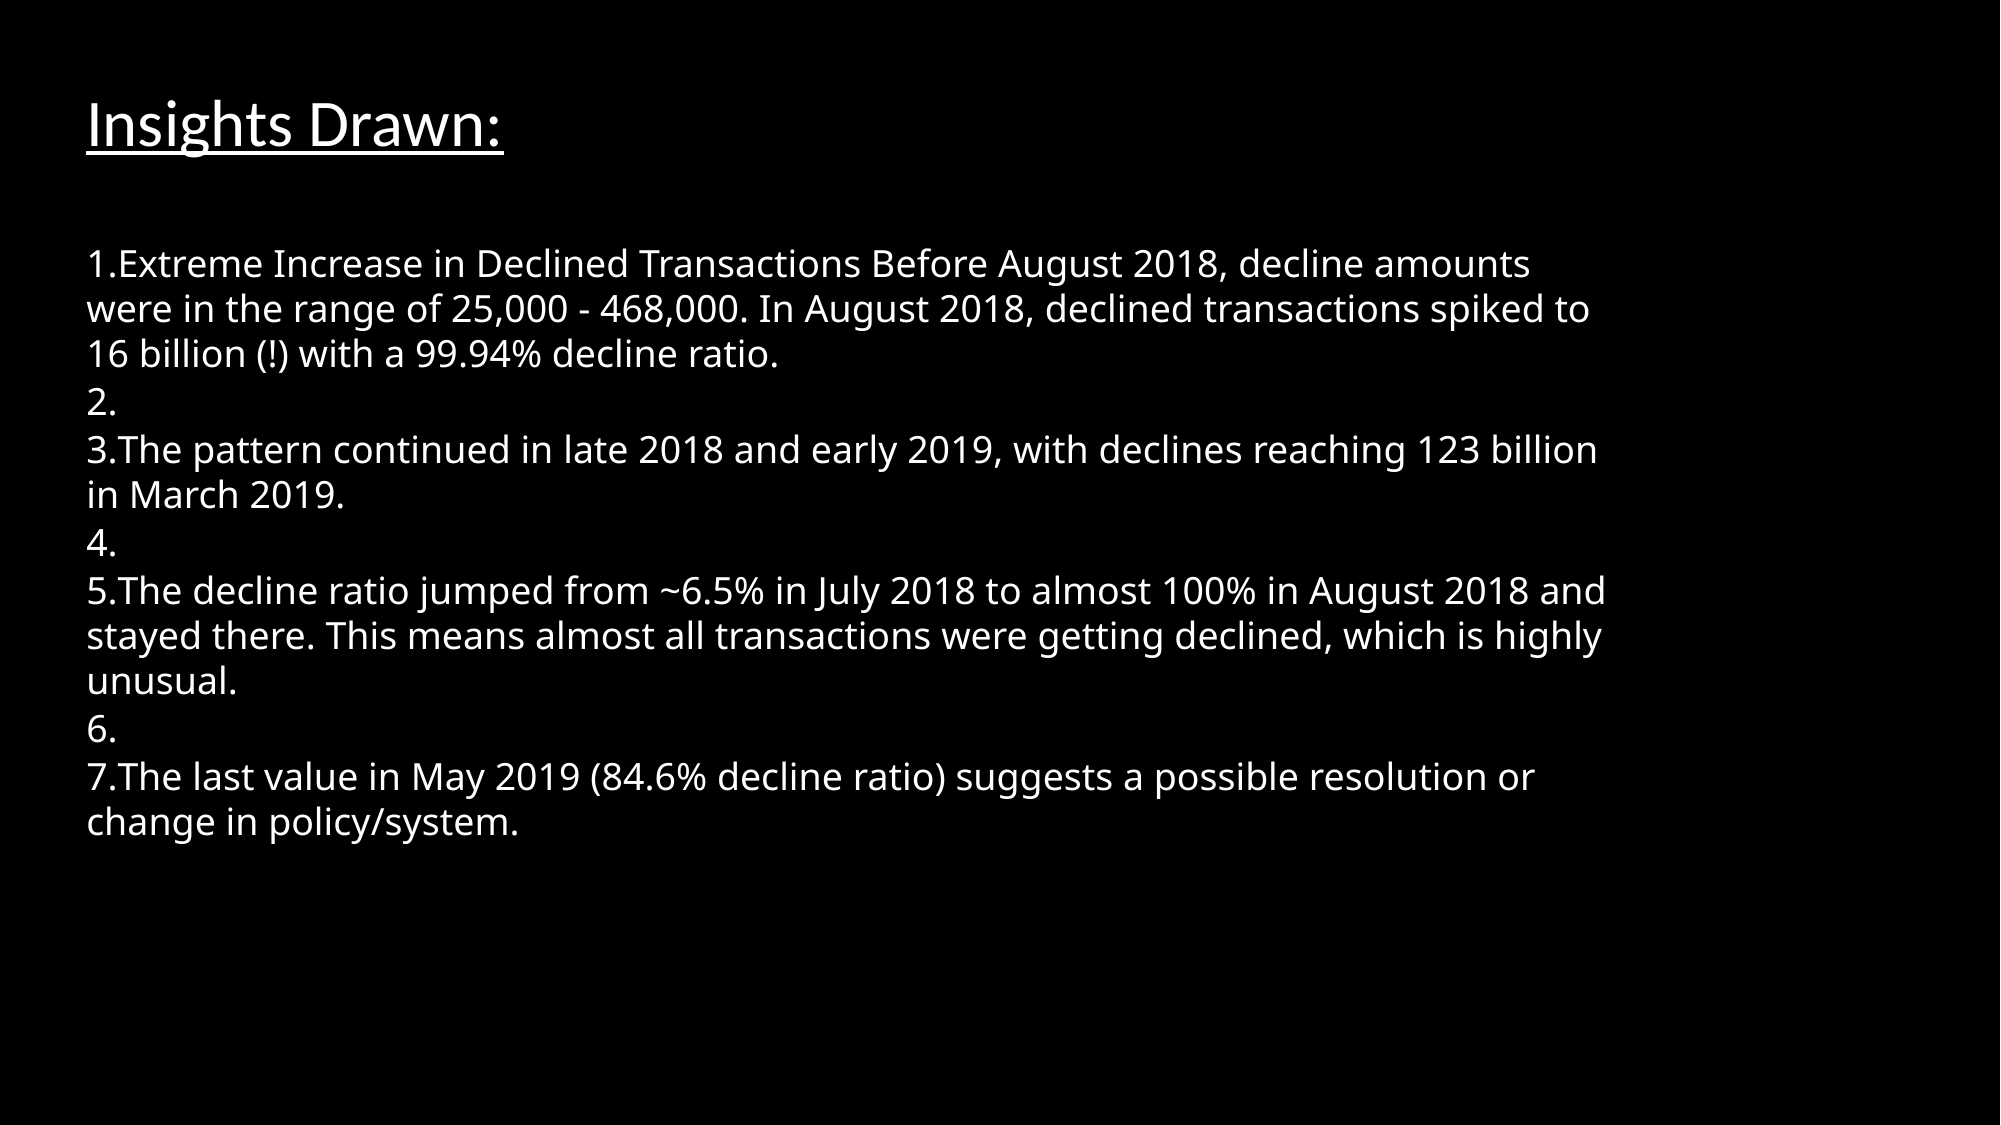

Insights Drawn:
Extreme Increase in Declined Transactions Before August 2018, decline amounts were in the range of 25,000 - 468,000. In August 2018, declined transactions spiked to 16 billion (!) with a 99.94% decline ratio.
The pattern continued in late 2018 and early 2019, with declines reaching 123 billion in March 2019.
The decline ratio jumped from ~6.5% in July 2018 to almost 100% in August 2018 and stayed there. This means almost all transactions were getting declined, which is highly unusual.
The last value in May 2019 (84.6% decline ratio) suggests a possible resolution or change in policy/system.